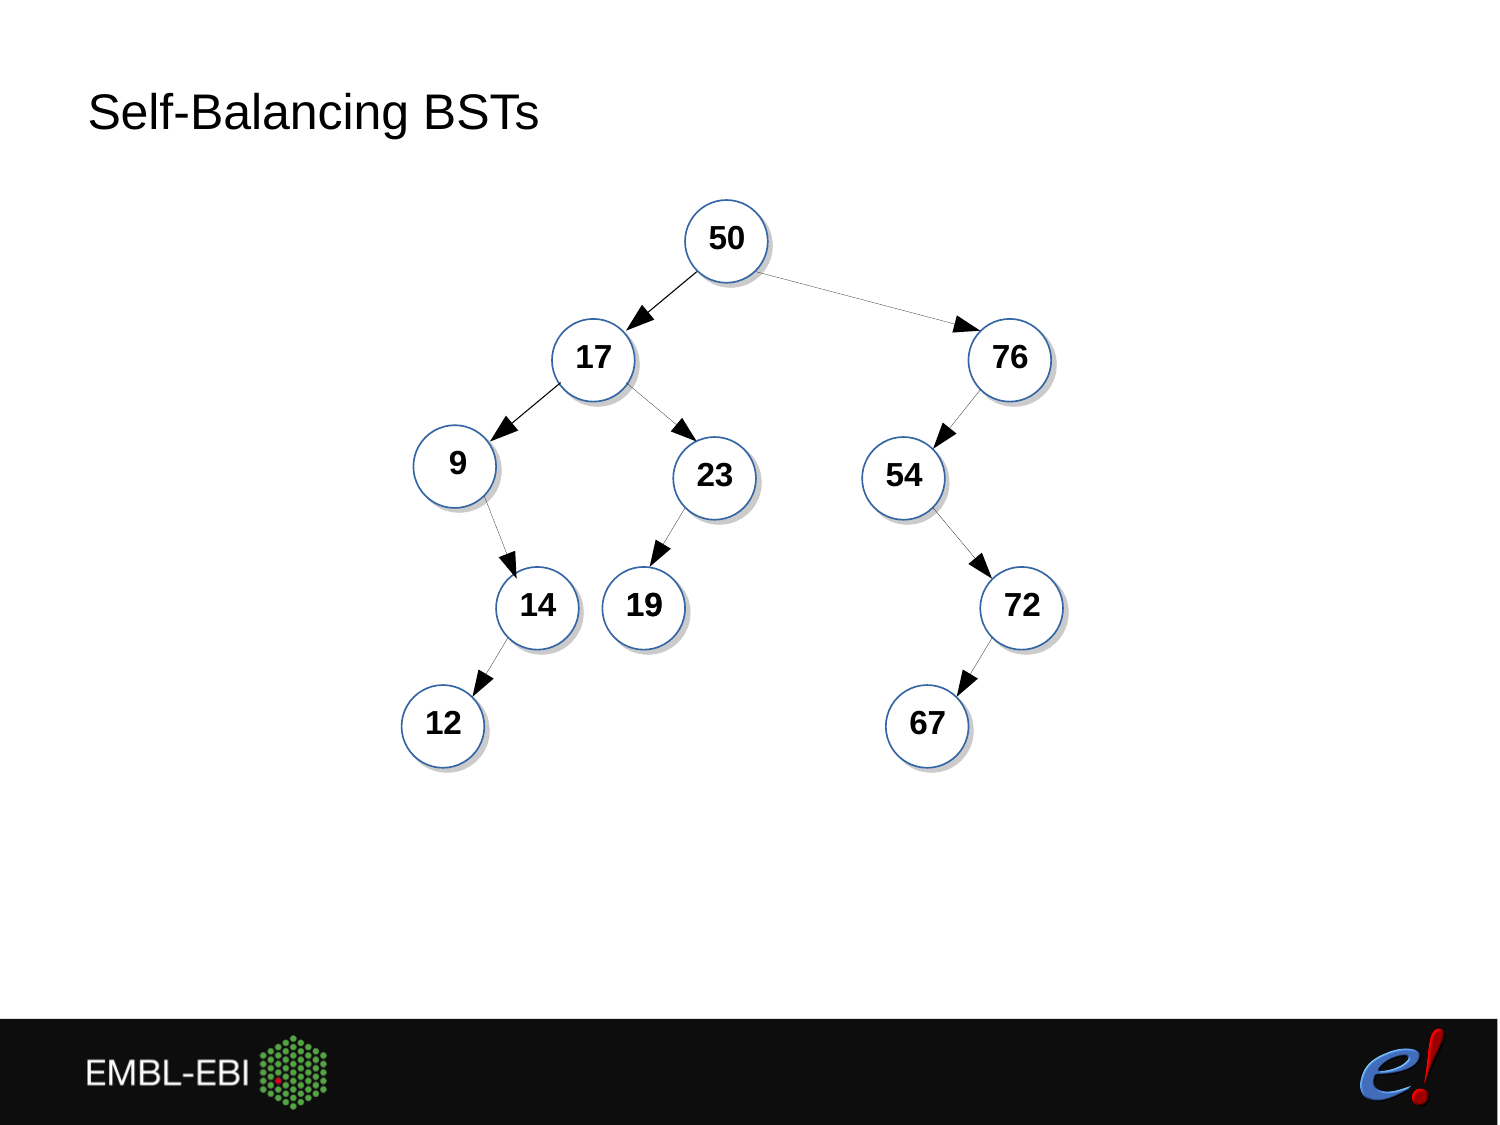

# Self-Balancing BSTs
50
17
76
9
23
54
14
19
19
72
12
67